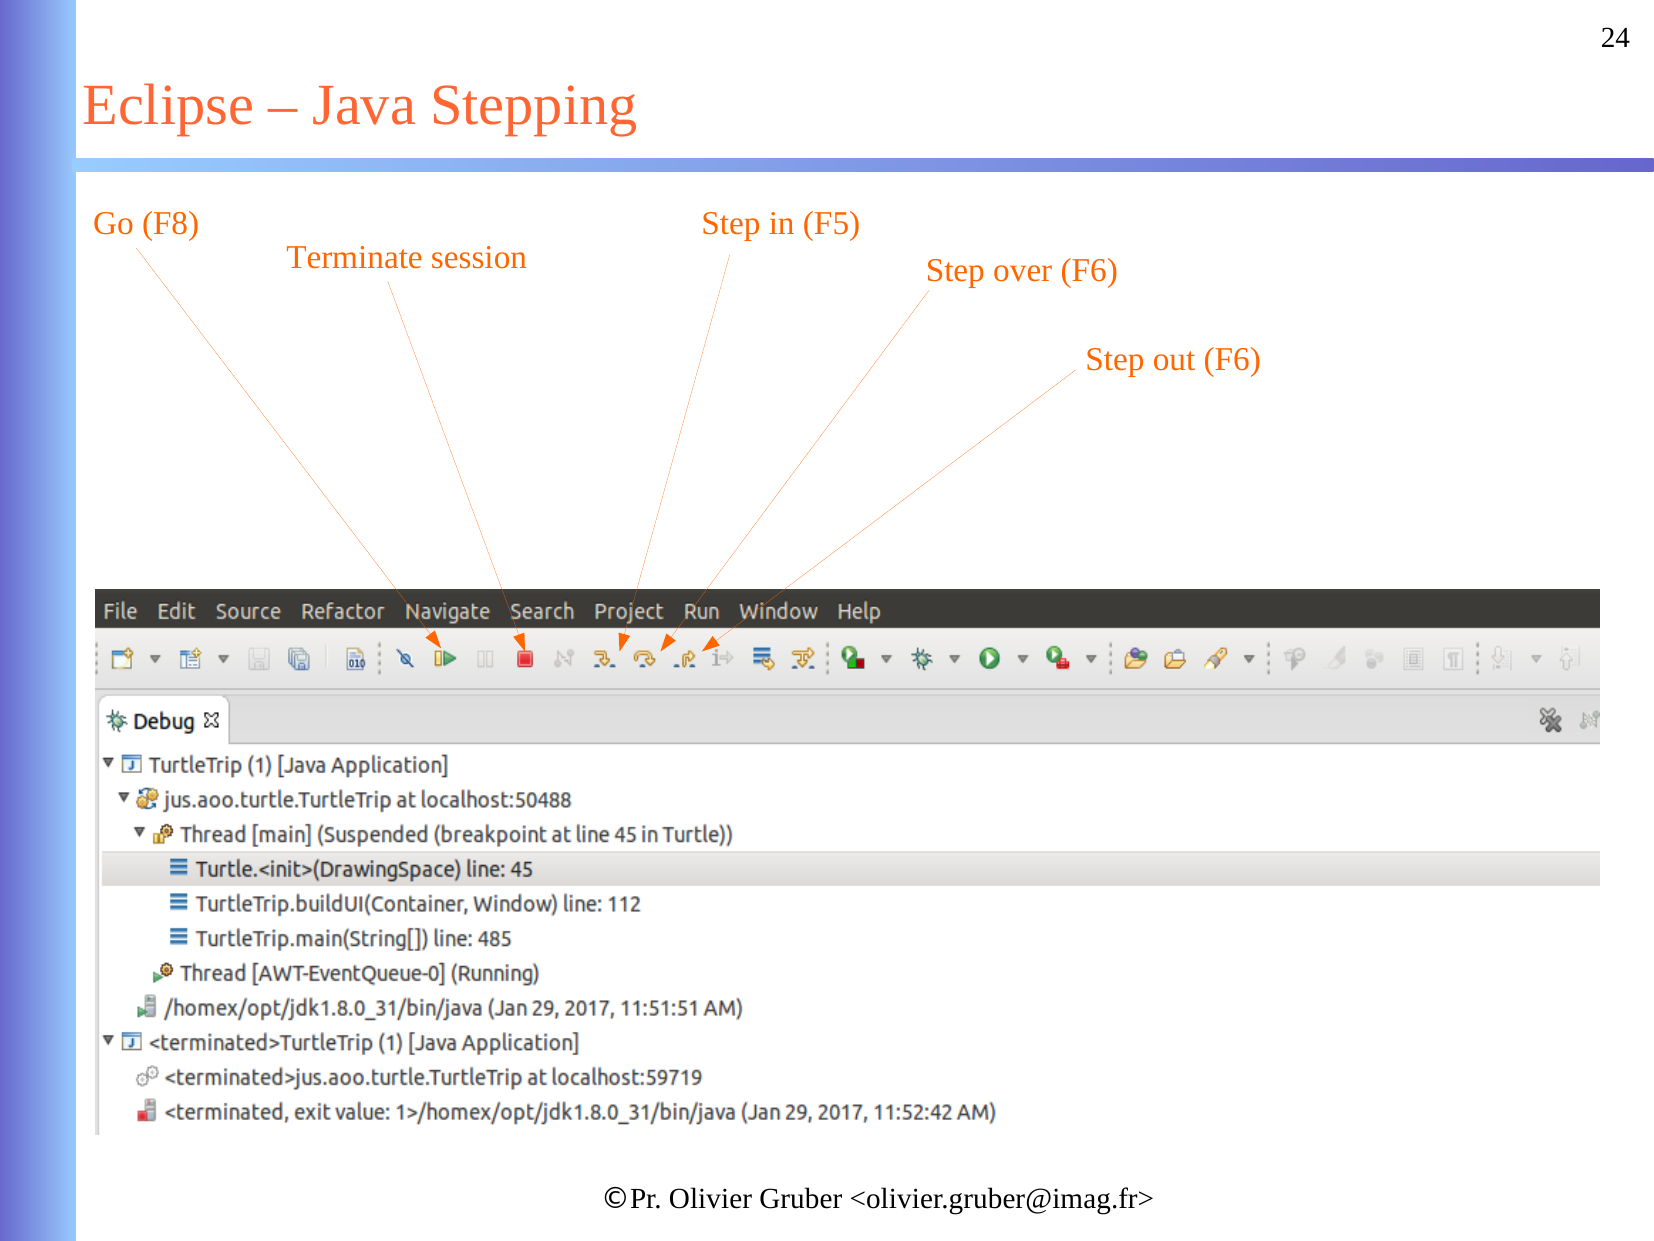

24
# Eclipse – Java Stepping
Go (F8)
Step in (F5)
Terminate session
Step over (F6)
Step out (F6)